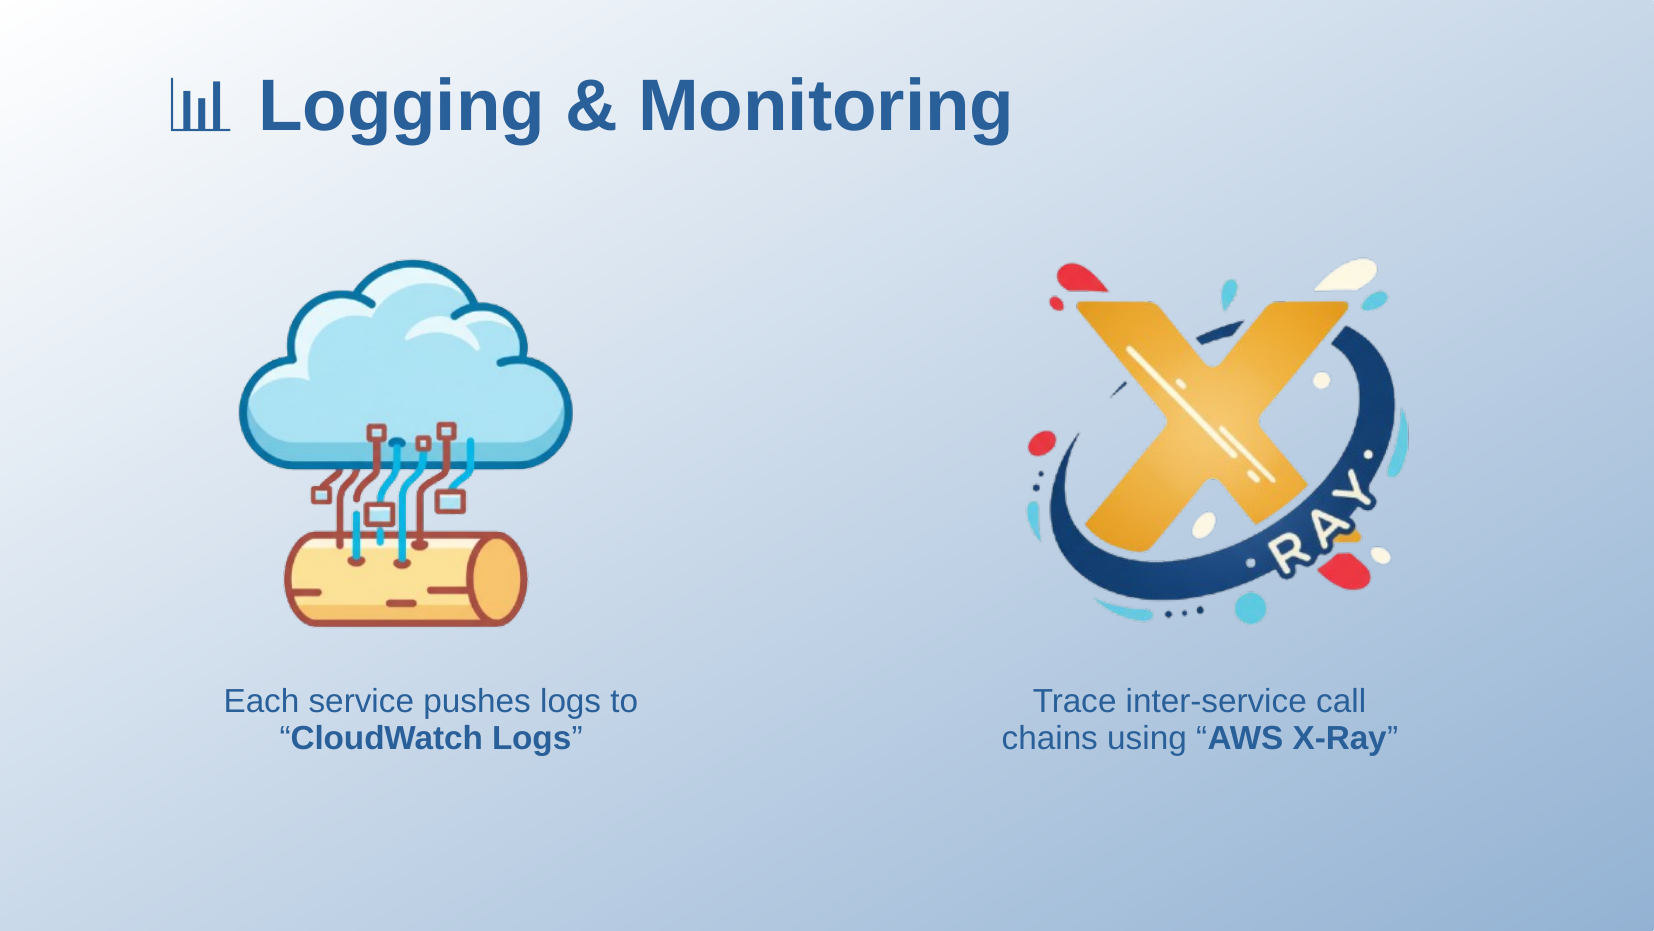

📊 Logging & Monitoring
Each service pushes logs to “CloudWatch Logs”
Trace inter-service call chains using “AWS X-Ray”